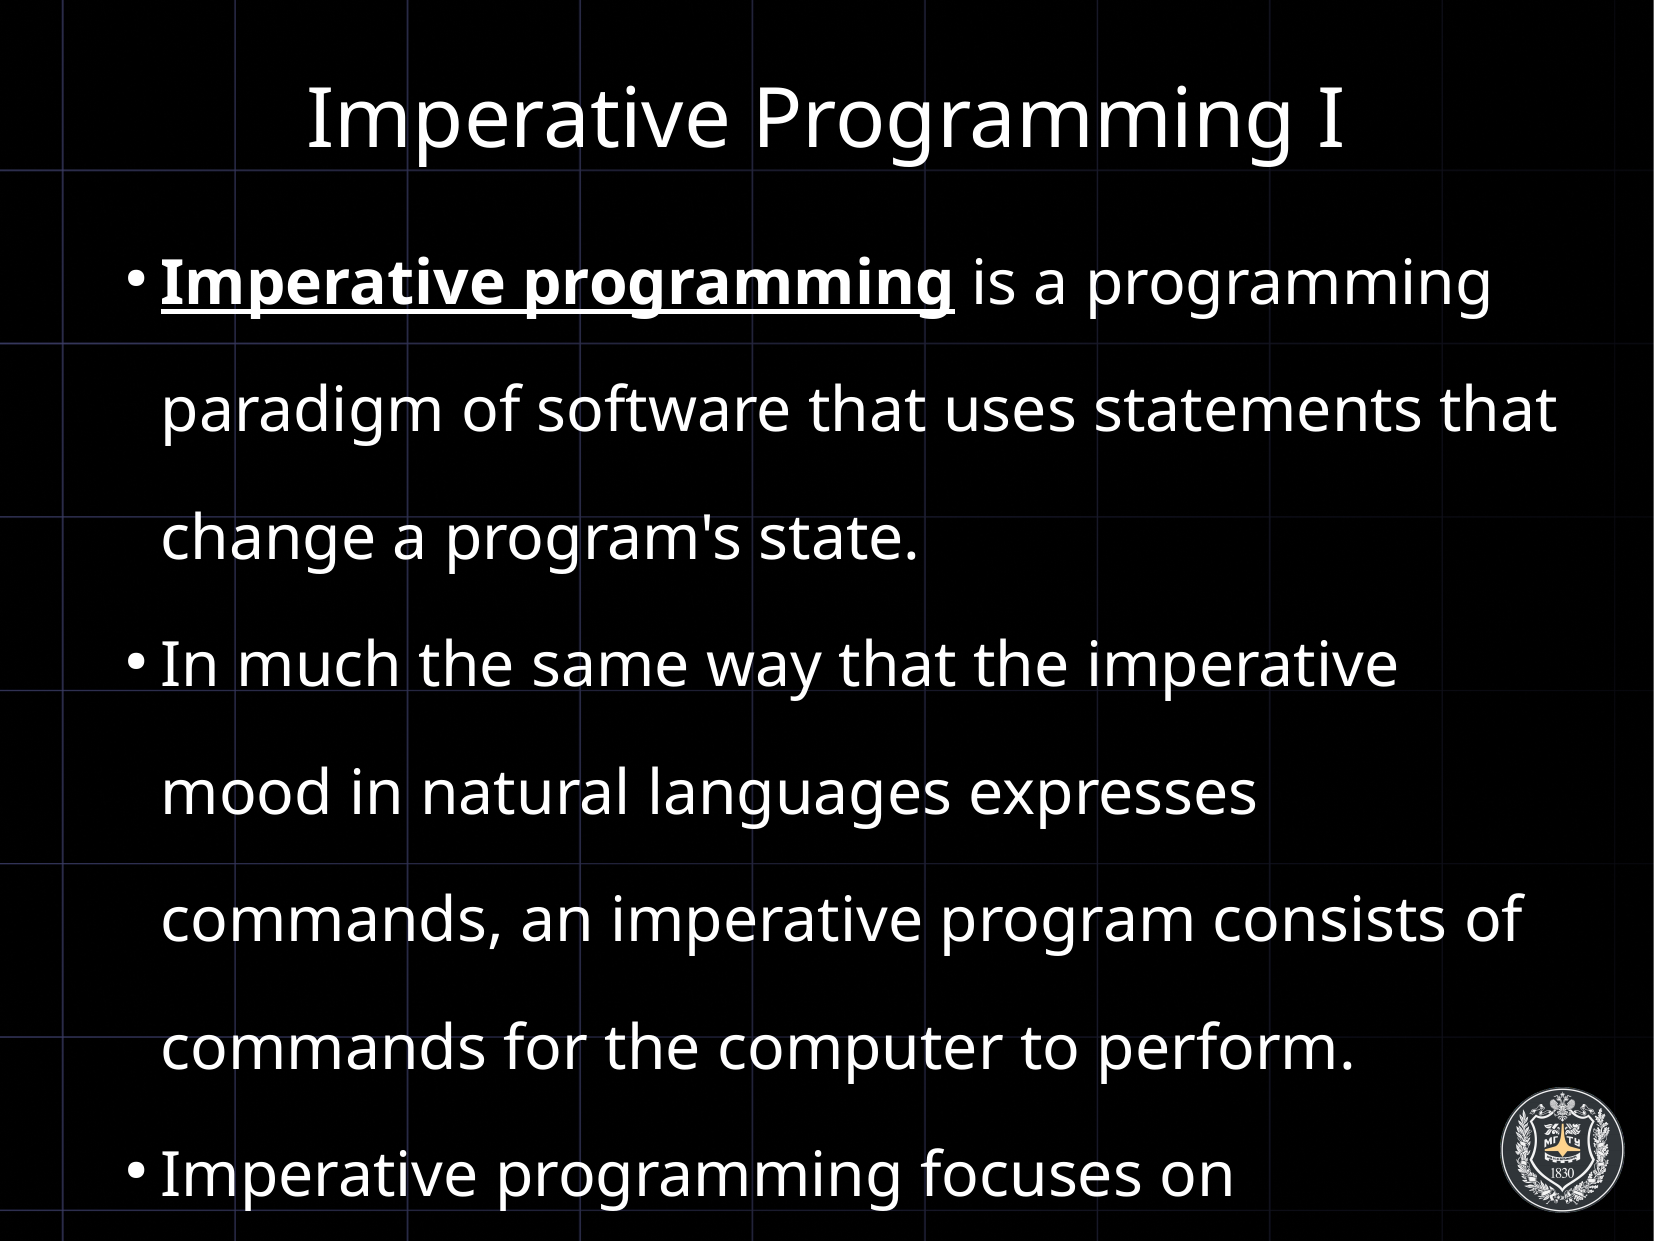

# Imperative Programming I
Imperative programming is a programming paradigm of software that uses statements that change a program's state.
In much the same way that the imperative mood in natural languages expresses commands, an imperative program consists of commands for the computer to perform.
Imperative programming focuses on describing how a program operates step by step, rather than on high-level descriptions of its expected results.
Basis: finite state machines and discrete math.